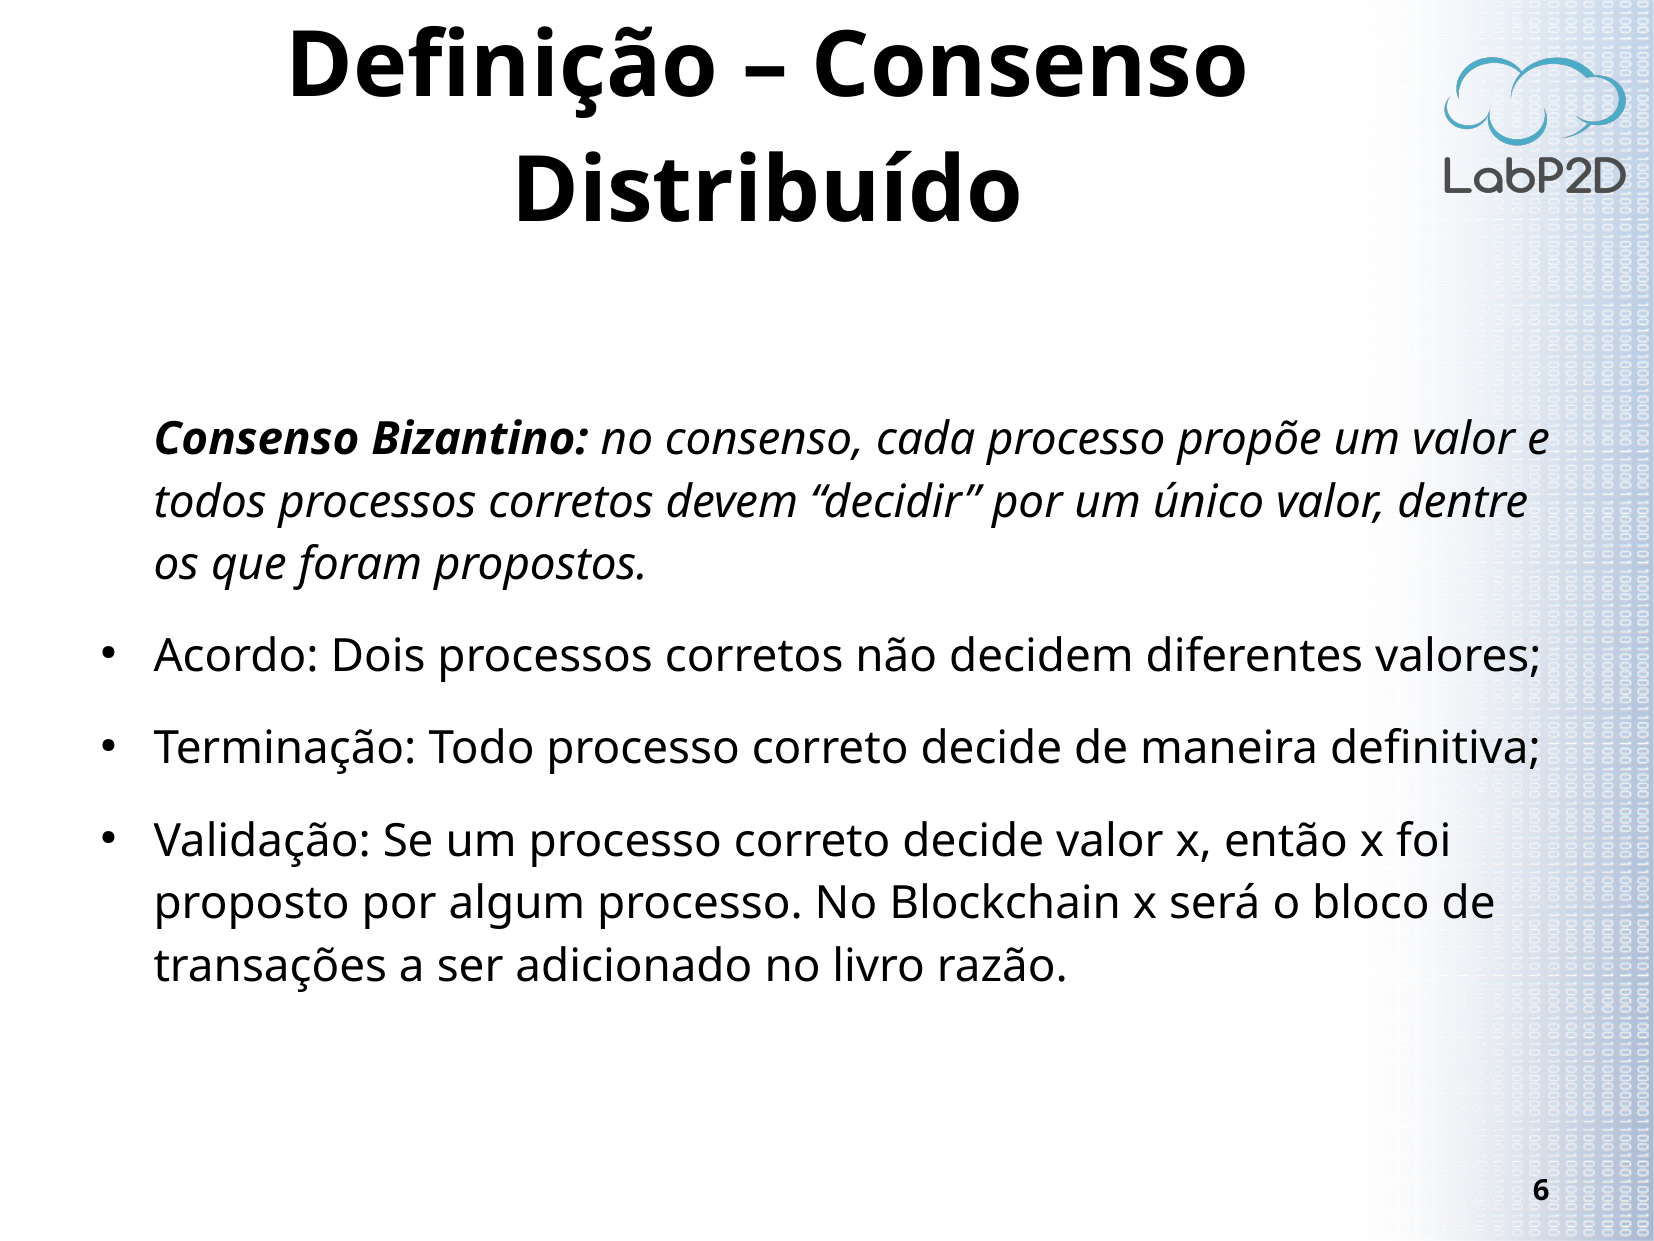

# Definição – Consenso Distribuído
Consenso Bizantino: no consenso, cada processo propõe um valor e todos processos corretos devem “decidir” por um único valor, dentre os que foram propostos.
Acordo: Dois processos corretos não decidem diferentes valores;
Terminação: Todo processo correto decide de maneira definitiva;
Validação: Se um processo correto decide valor x, então x foi proposto por algum processo. No Blockchain x será o bloco de transações a ser adicionado no livro razão.
6